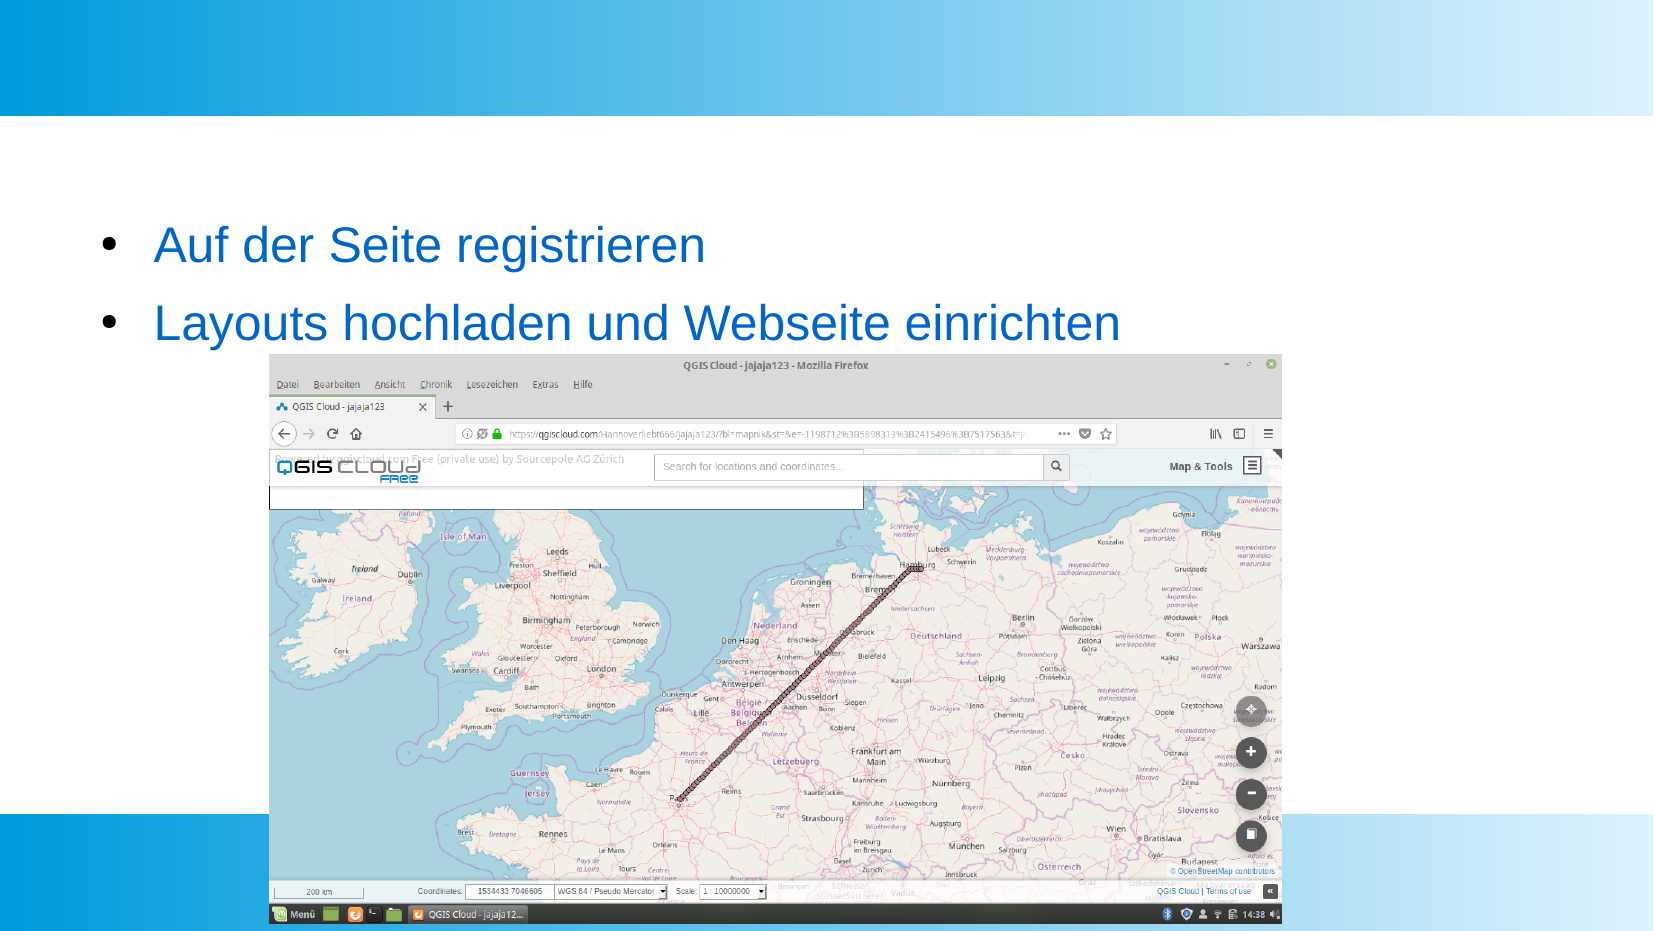

#
Auf der Seite registrieren
Layouts hochladen und Webseite einrichten